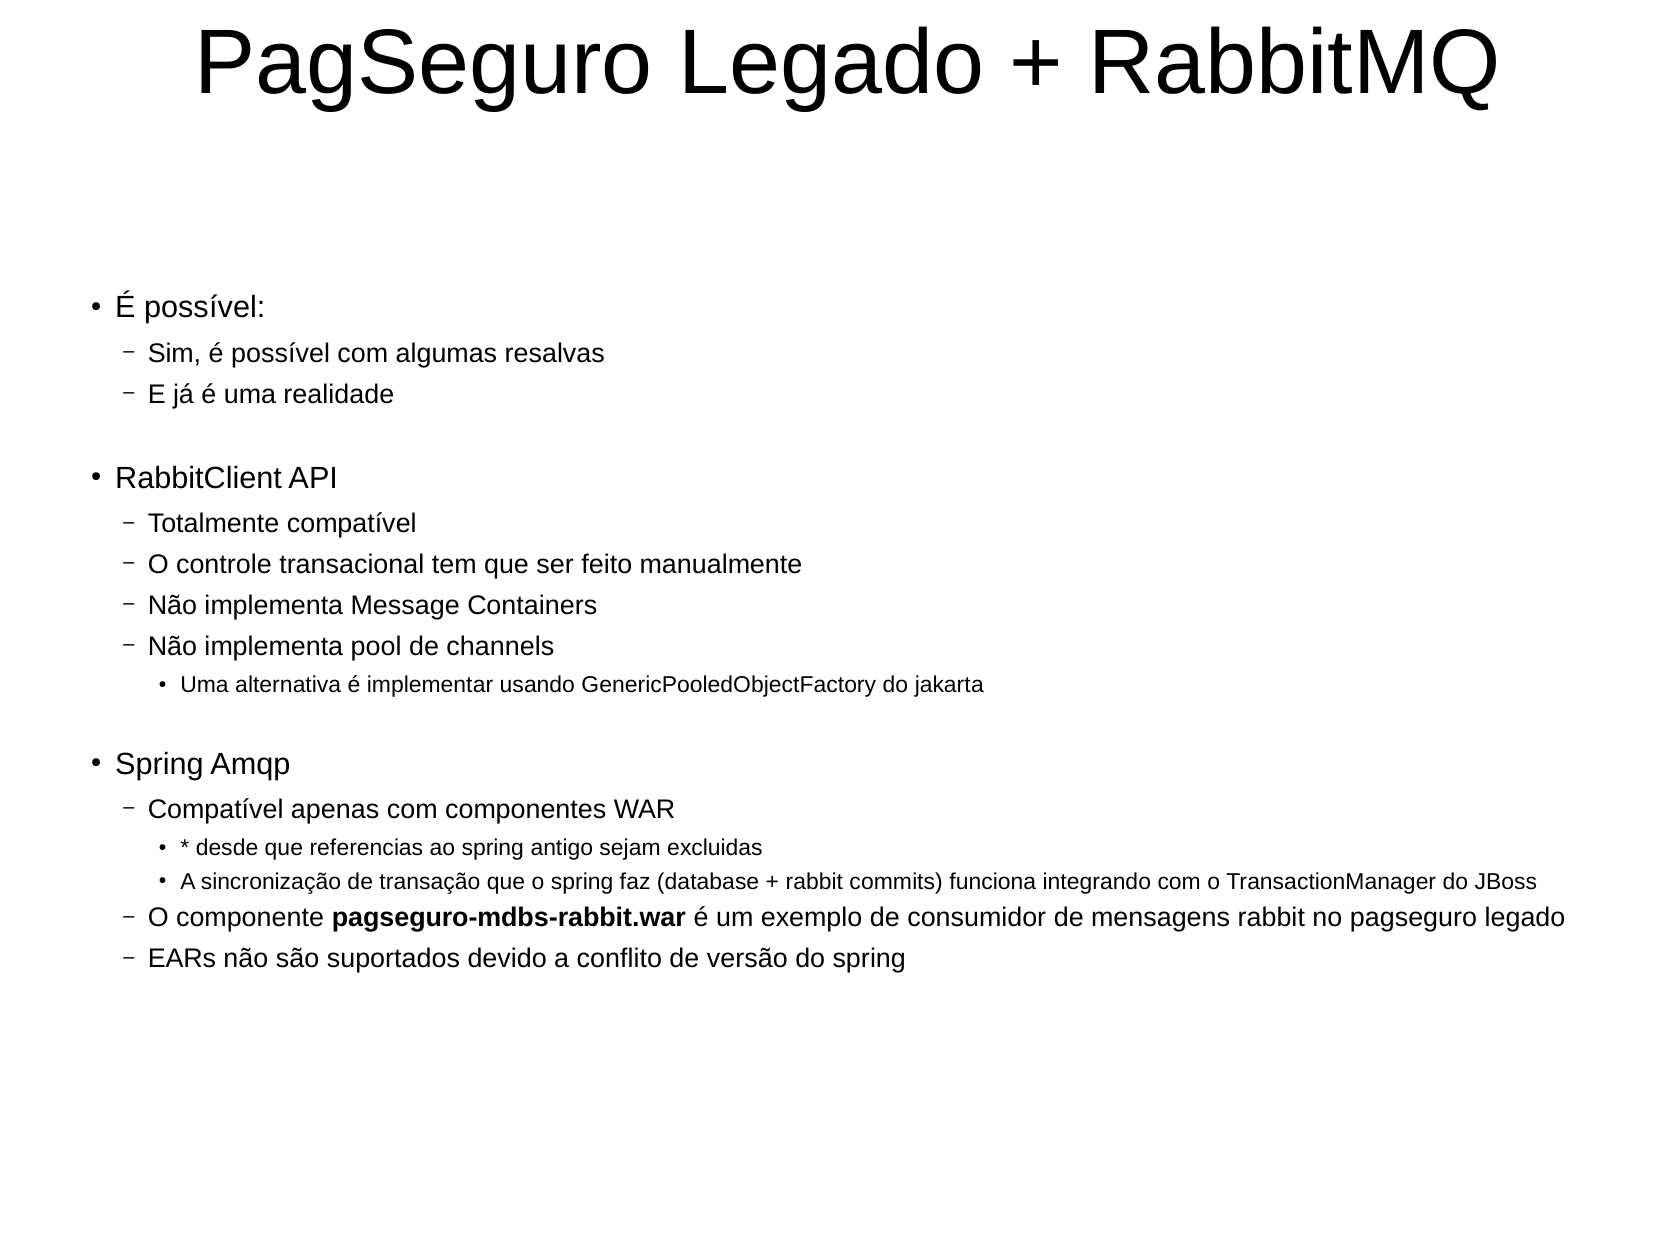

# PagSeguro Legado + RabbitMQ
É possível:
Sim, é possível com algumas resalvas
E já é uma realidade
RabbitClient API
Totalmente compatível
O controle transacional tem que ser feito manualmente
Não implementa Message Containers
Não implementa pool de channels
Uma alternativa é implementar usando GenericPooledObjectFactory do jakarta
Spring Amqp
Compatível apenas com componentes WAR
* desde que referencias ao spring antigo sejam excluidas
A sincronização de transação que o spring faz (database + rabbit commits) funciona integrando com o TransactionManager do JBoss
O componente pagseguro-mdbs-rabbit.war é um exemplo de consumidor de mensagens rabbit no pagseguro legado
EARs não são suportados devido a conflito de versão do spring